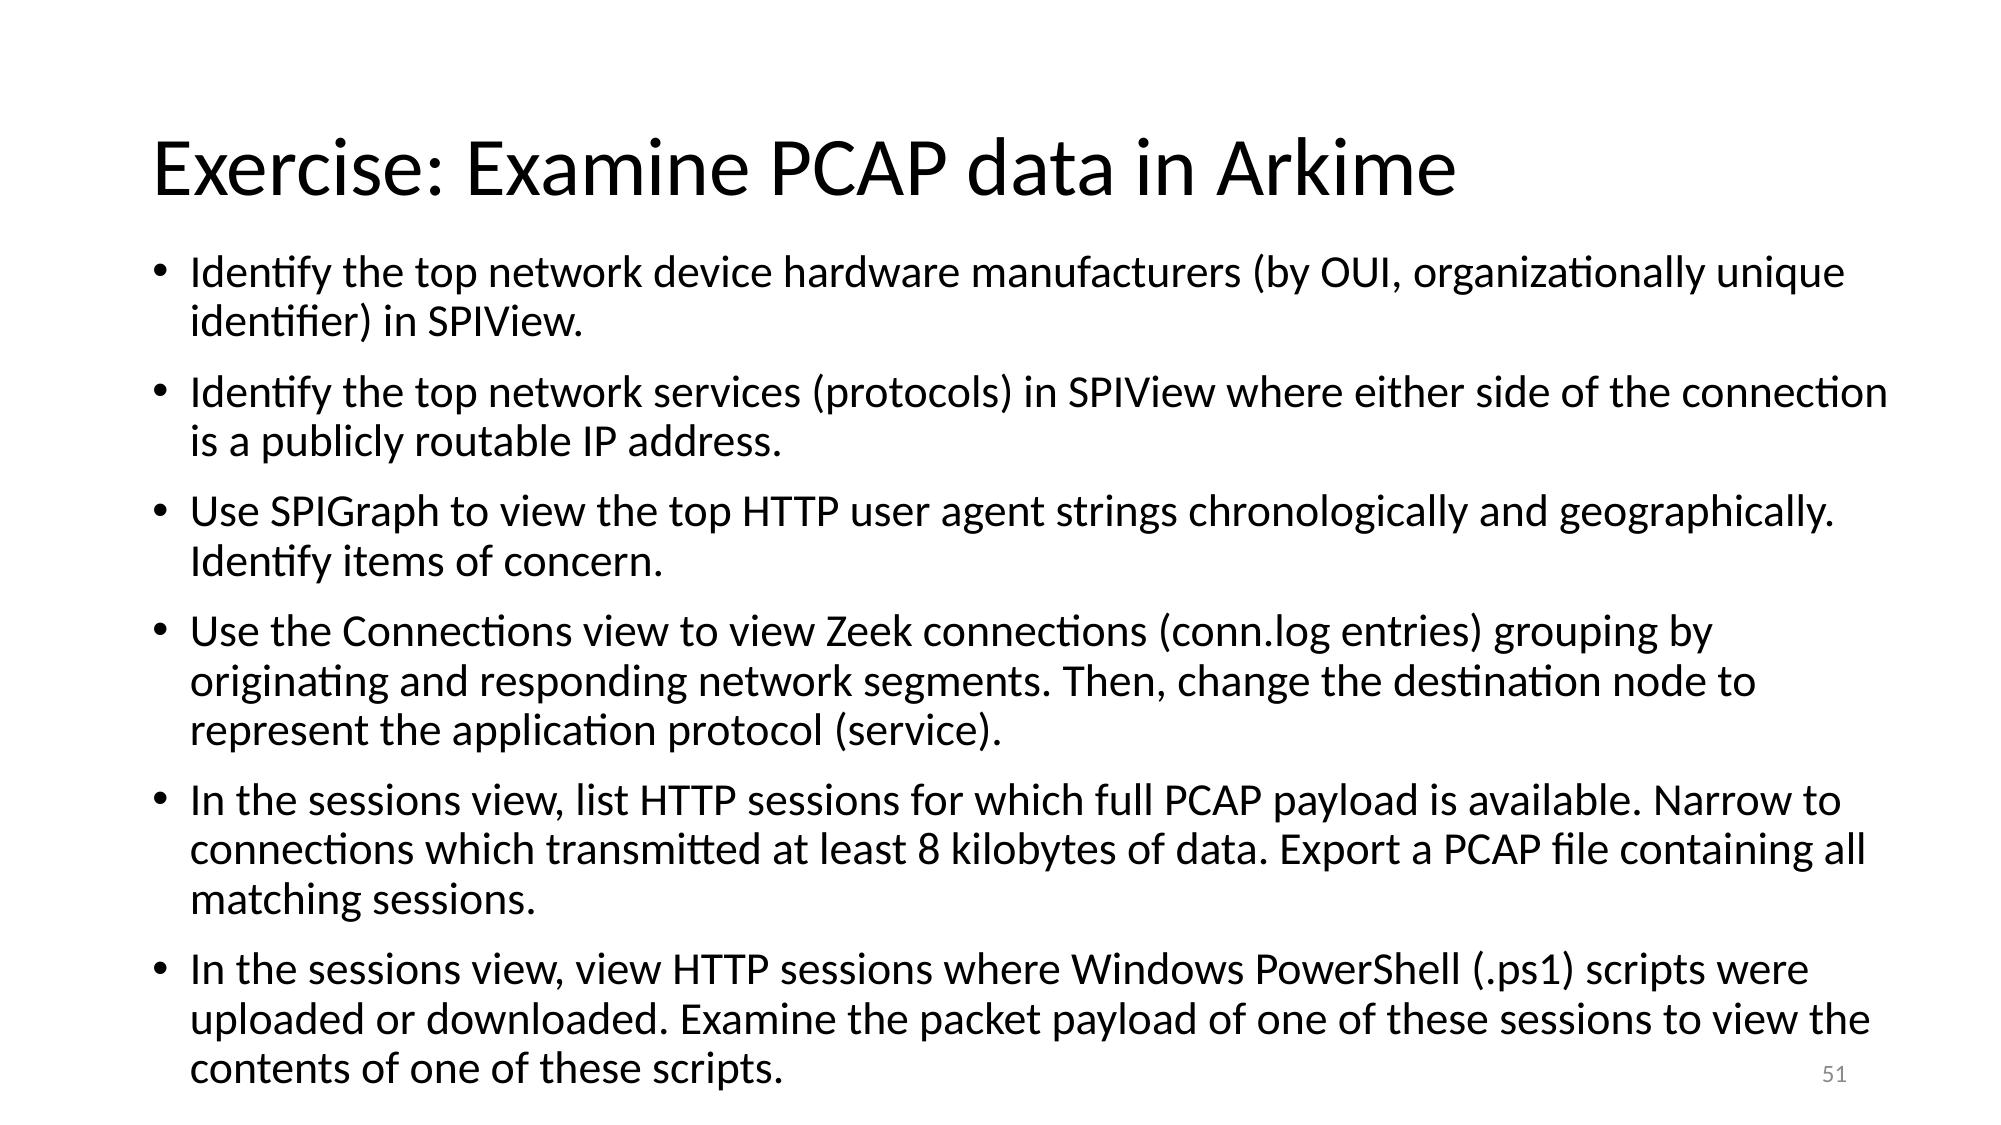

# Exercise: Examine PCAP data in Arkime
Identify the top network device hardware manufacturers (by OUI, organizationally unique identifier) in SPIView.
Identify the top network services (protocols) in SPIView where either side of the connection is a publicly routable IP address.
Use SPIGraph to view the top HTTP user agent strings chronologically and geographically. Identify items of concern.
Use the Connections view to view Zeek connections (conn.log entries) grouping by originating and responding network segments. Then, change the destination node to represent the application protocol (service).
In the sessions view, list HTTP sessions for which full PCAP payload is available. Narrow to connections which transmitted at least 8 kilobytes of data. Export a PCAP file containing all matching sessions.
In the sessions view, view HTTP sessions where Windows PowerShell (.ps1) scripts were uploaded or downloaded. Examine the packet payload of one of these sessions to view the contents of one of these scripts.